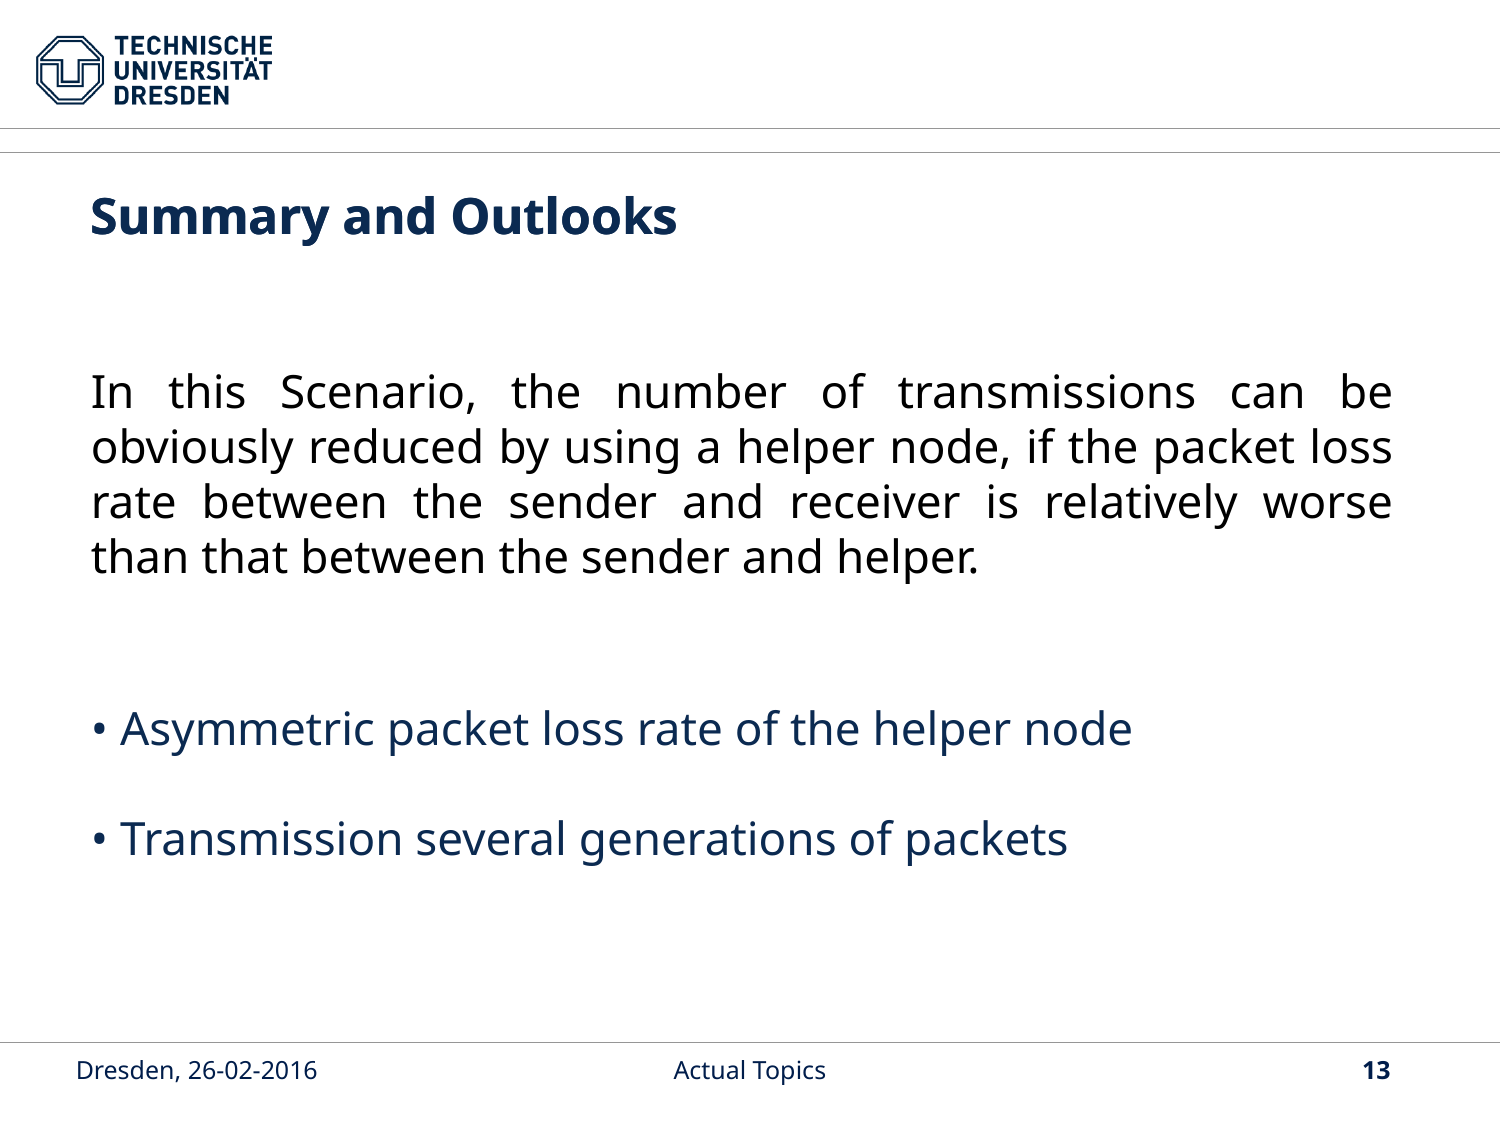

# Summary and Outlooks
Summary and Outlooks
In this Scenario, the number of transmissions can be obviously reduced by using a helper node, if the packet loss rate between the sender and receiver is relatively worse than that between the sender and helper.
• Asymmetric packet loss rate of the helper node
• Transmission several generations of packets
Actual Topics
13